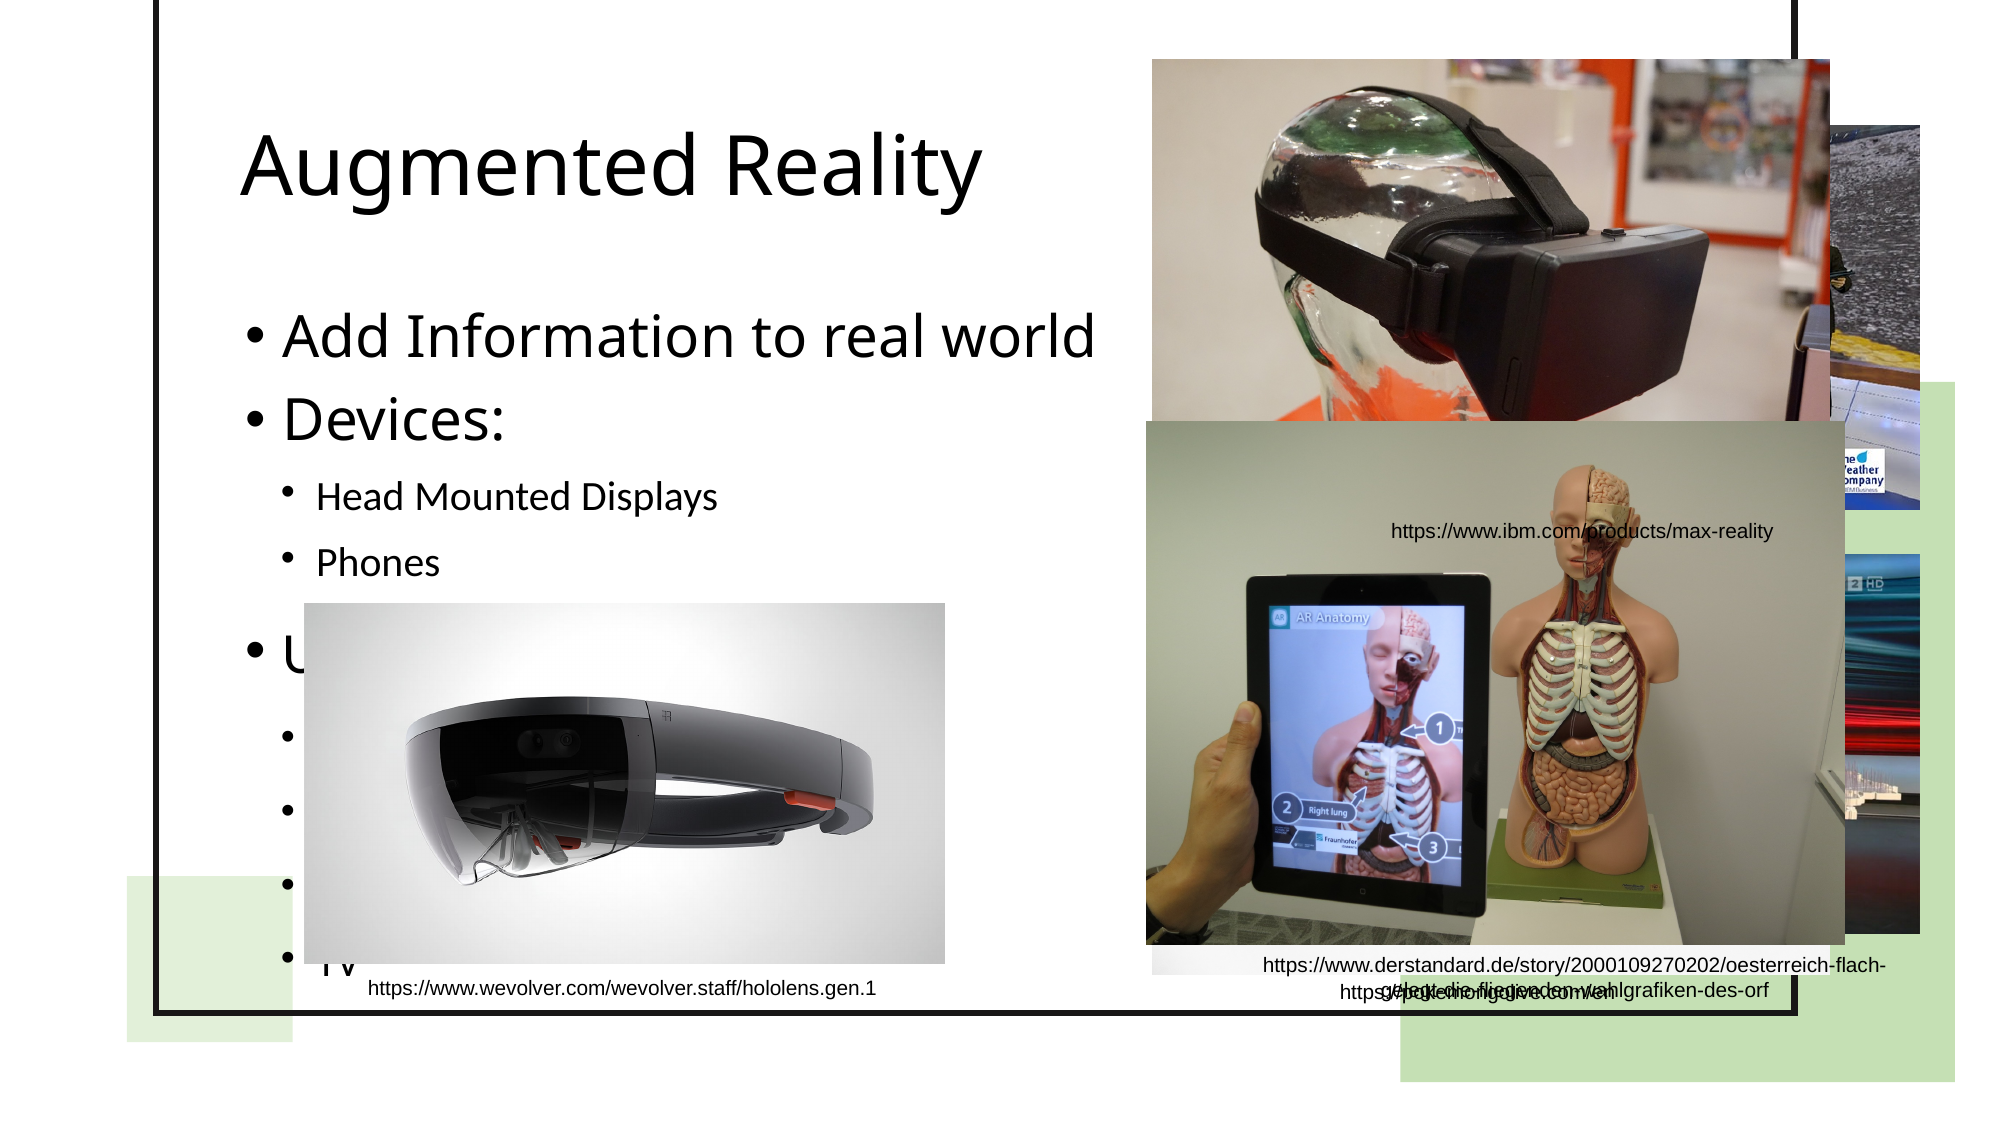

Augmented Reality
Add Information to real world
Devices:
Head Mounted Displays
Phones
Use Cases:
Information/Instructions
Games
Architekture
TV
https://www.ibm.com/products/max-reality
https://www.derstandard.de/story/2000109270202/oesterreich-flach-gelegt-die-fliegenden-wahlgrafiken-des-orf
https://www.wevolver.com/wevolver.staff/hololens.gen.1
https://pokemongolive.com/en